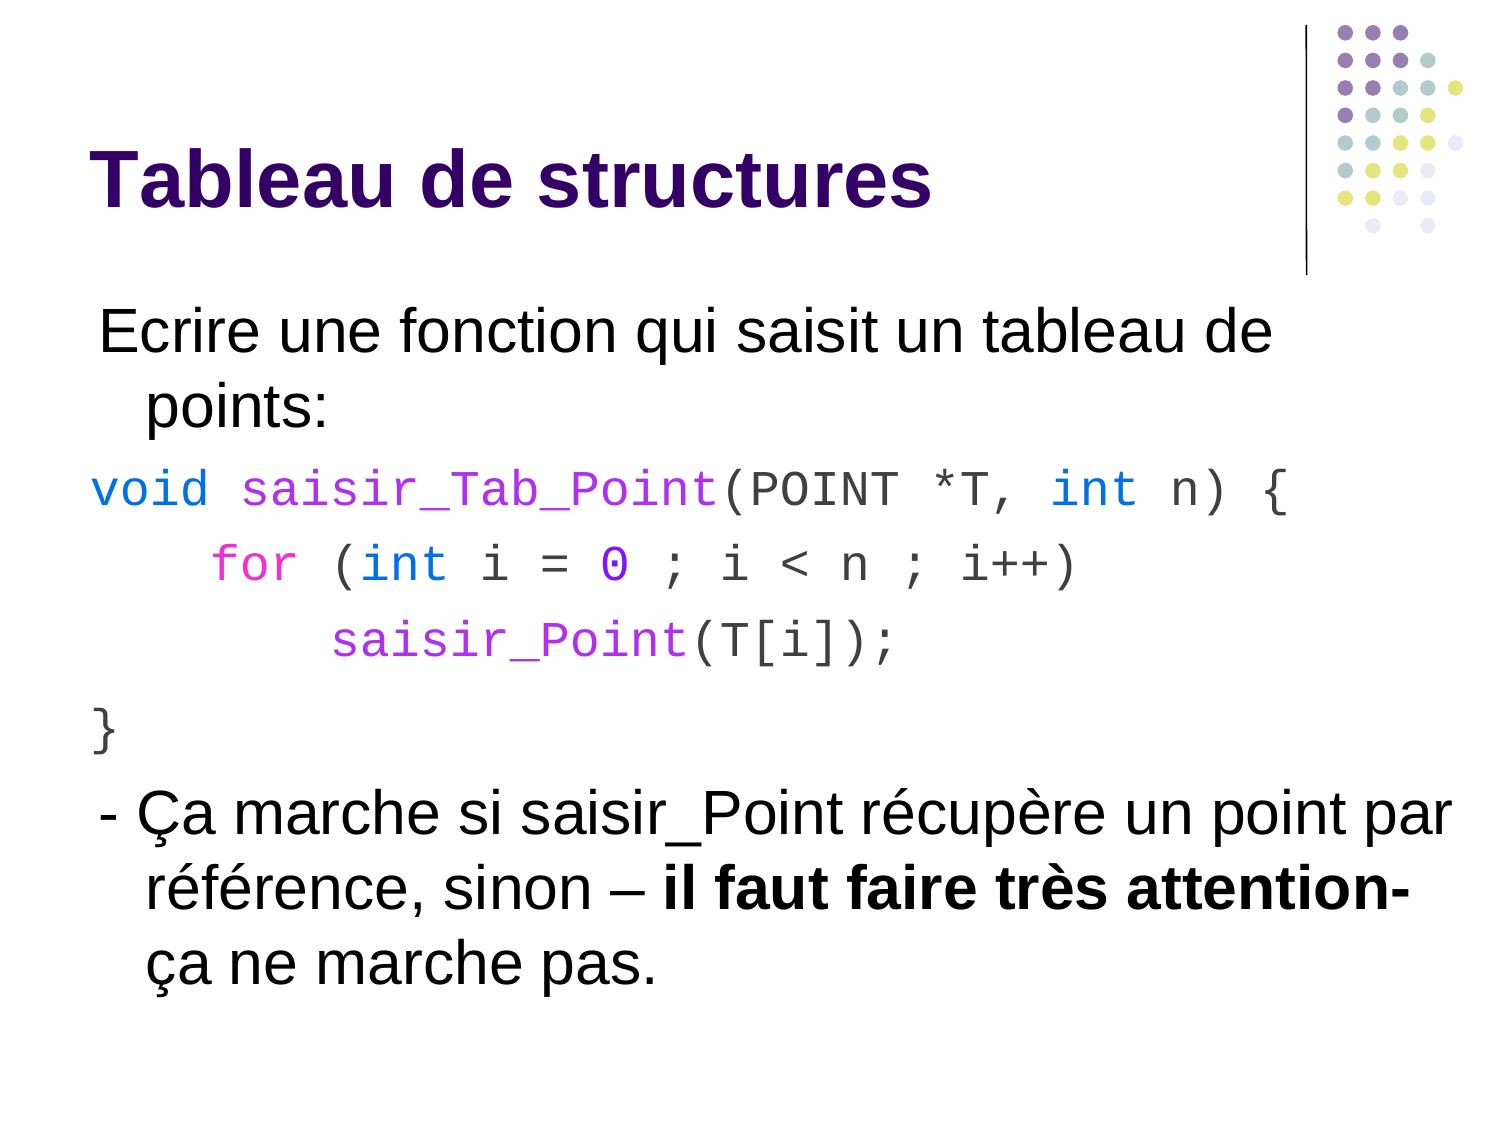

# Tableau de structures
Ecrire une fonction qui saisit un tableau de points:
void saisir_Tab_Point(POINT *T, int n) {
 for (int i = 0 ; i < n ; i++)
 saisir_Point(T[i]);
}
- Ça marche si saisir_Point récupère un point par référence, sinon – il faut faire très attention- ça ne marche pas.